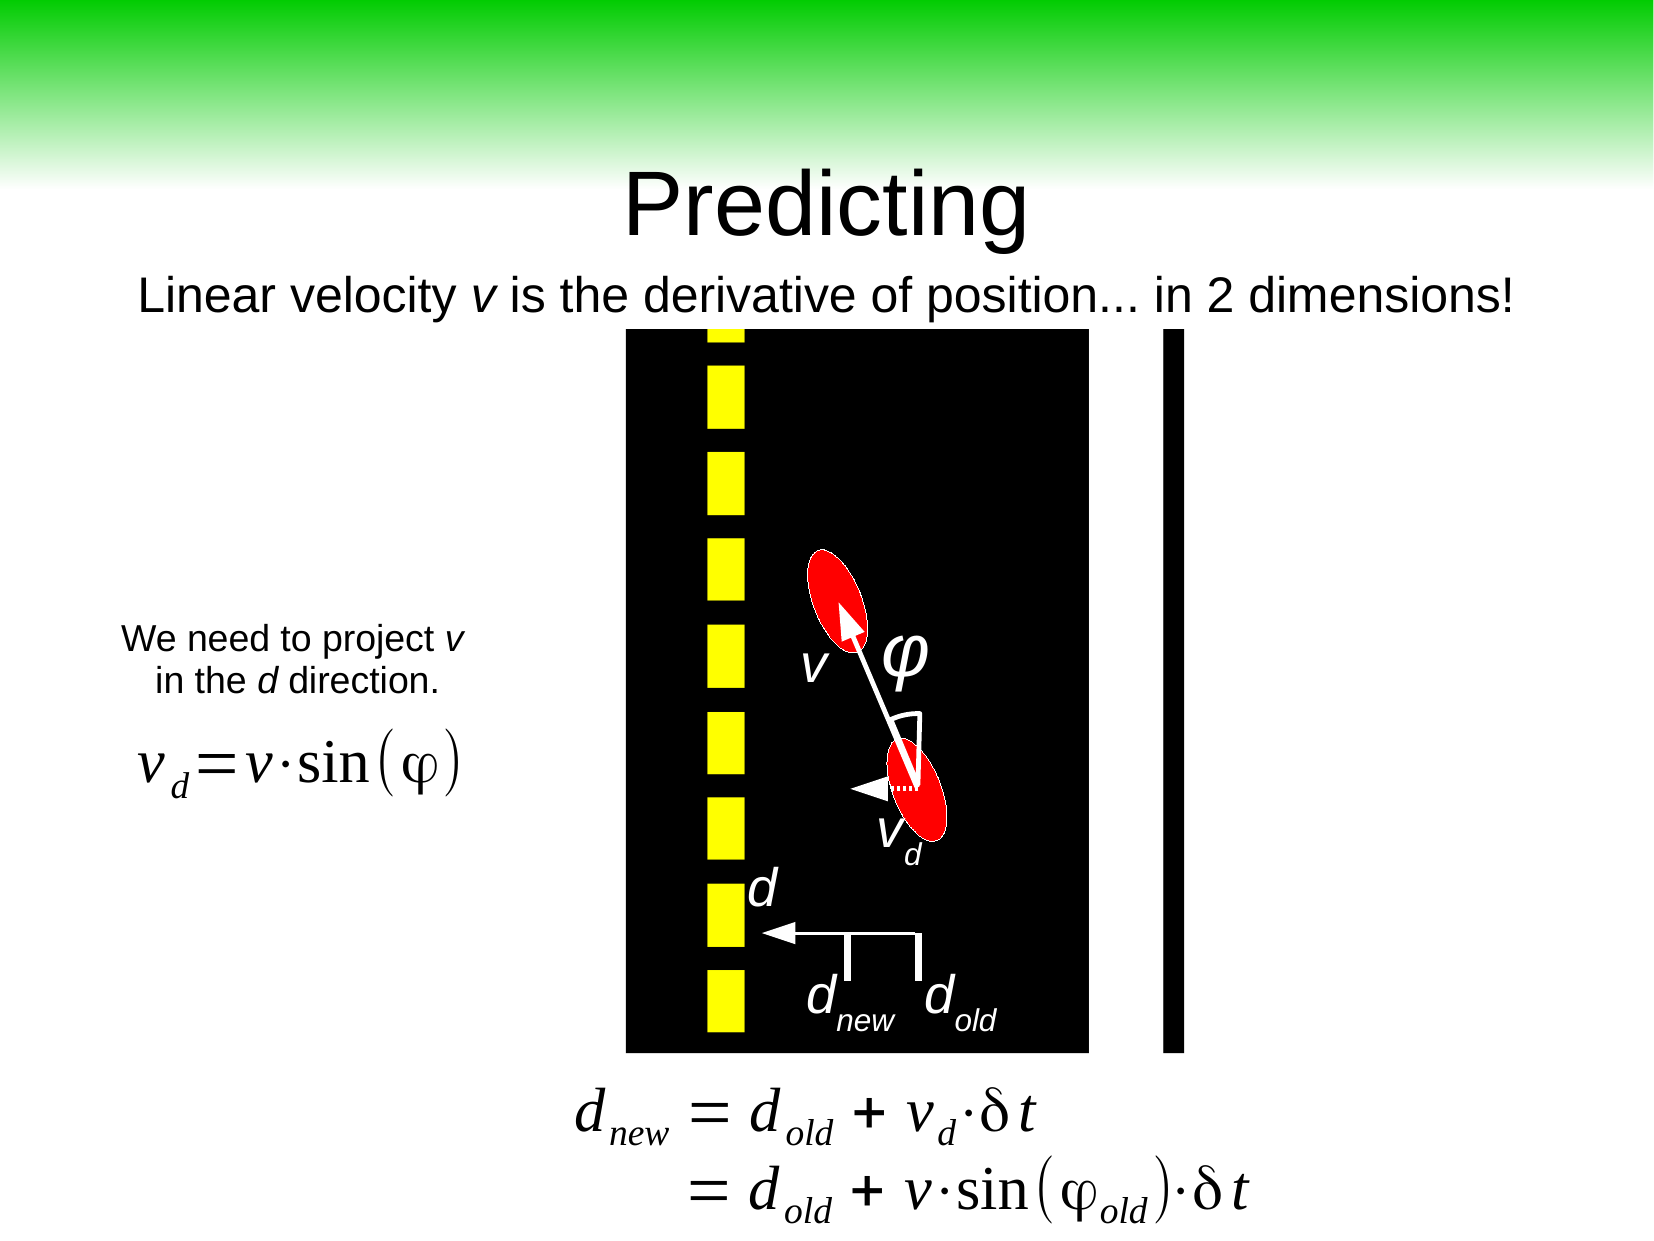

# Predicting
Linear velocity v is the derivative of position... in 2 dimensions!
φ
We need to project v
 in the d direction.
v
vd
d
dold
dnew